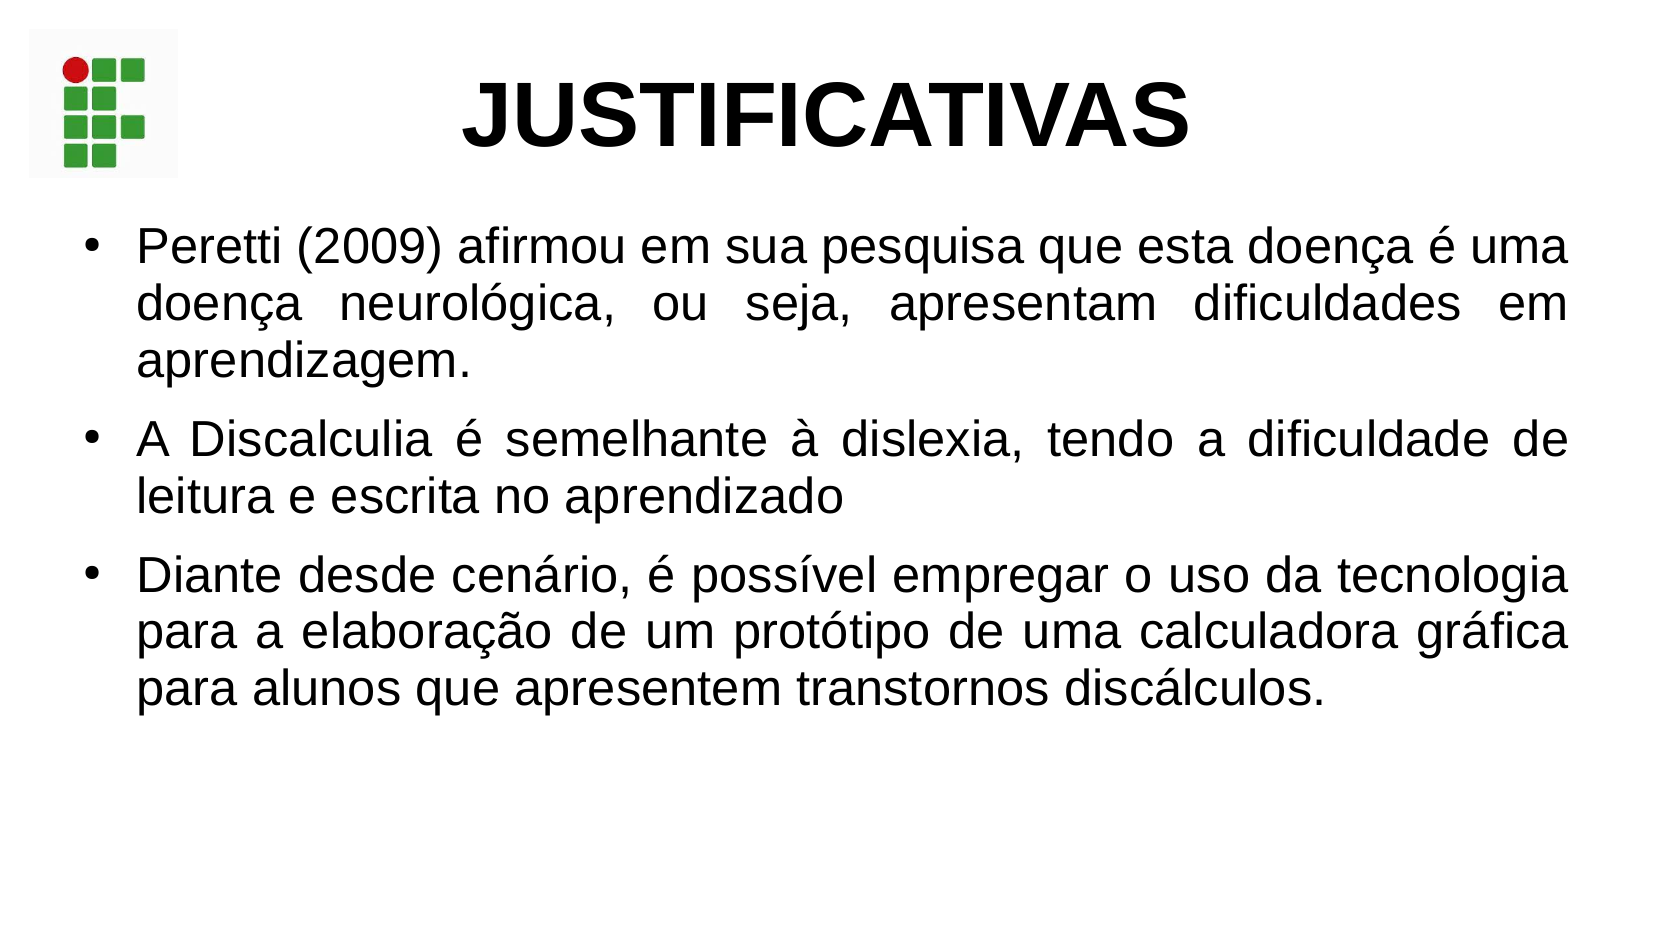

# JUSTIFICATIVAS
Peretti (2009) afirmou em sua pesquisa que esta doença é uma doença neurológica, ou seja, apresentam dificuldades em aprendizagem.
A Discalculia é semelhante à dislexia, tendo a dificuldade de leitura e escrita no aprendizado
Diante desde cenário, é possível empregar o uso da tecnologia para a elaboração de um protótipo de uma calculadora gráfica para alunos que apresentem transtornos discálculos.